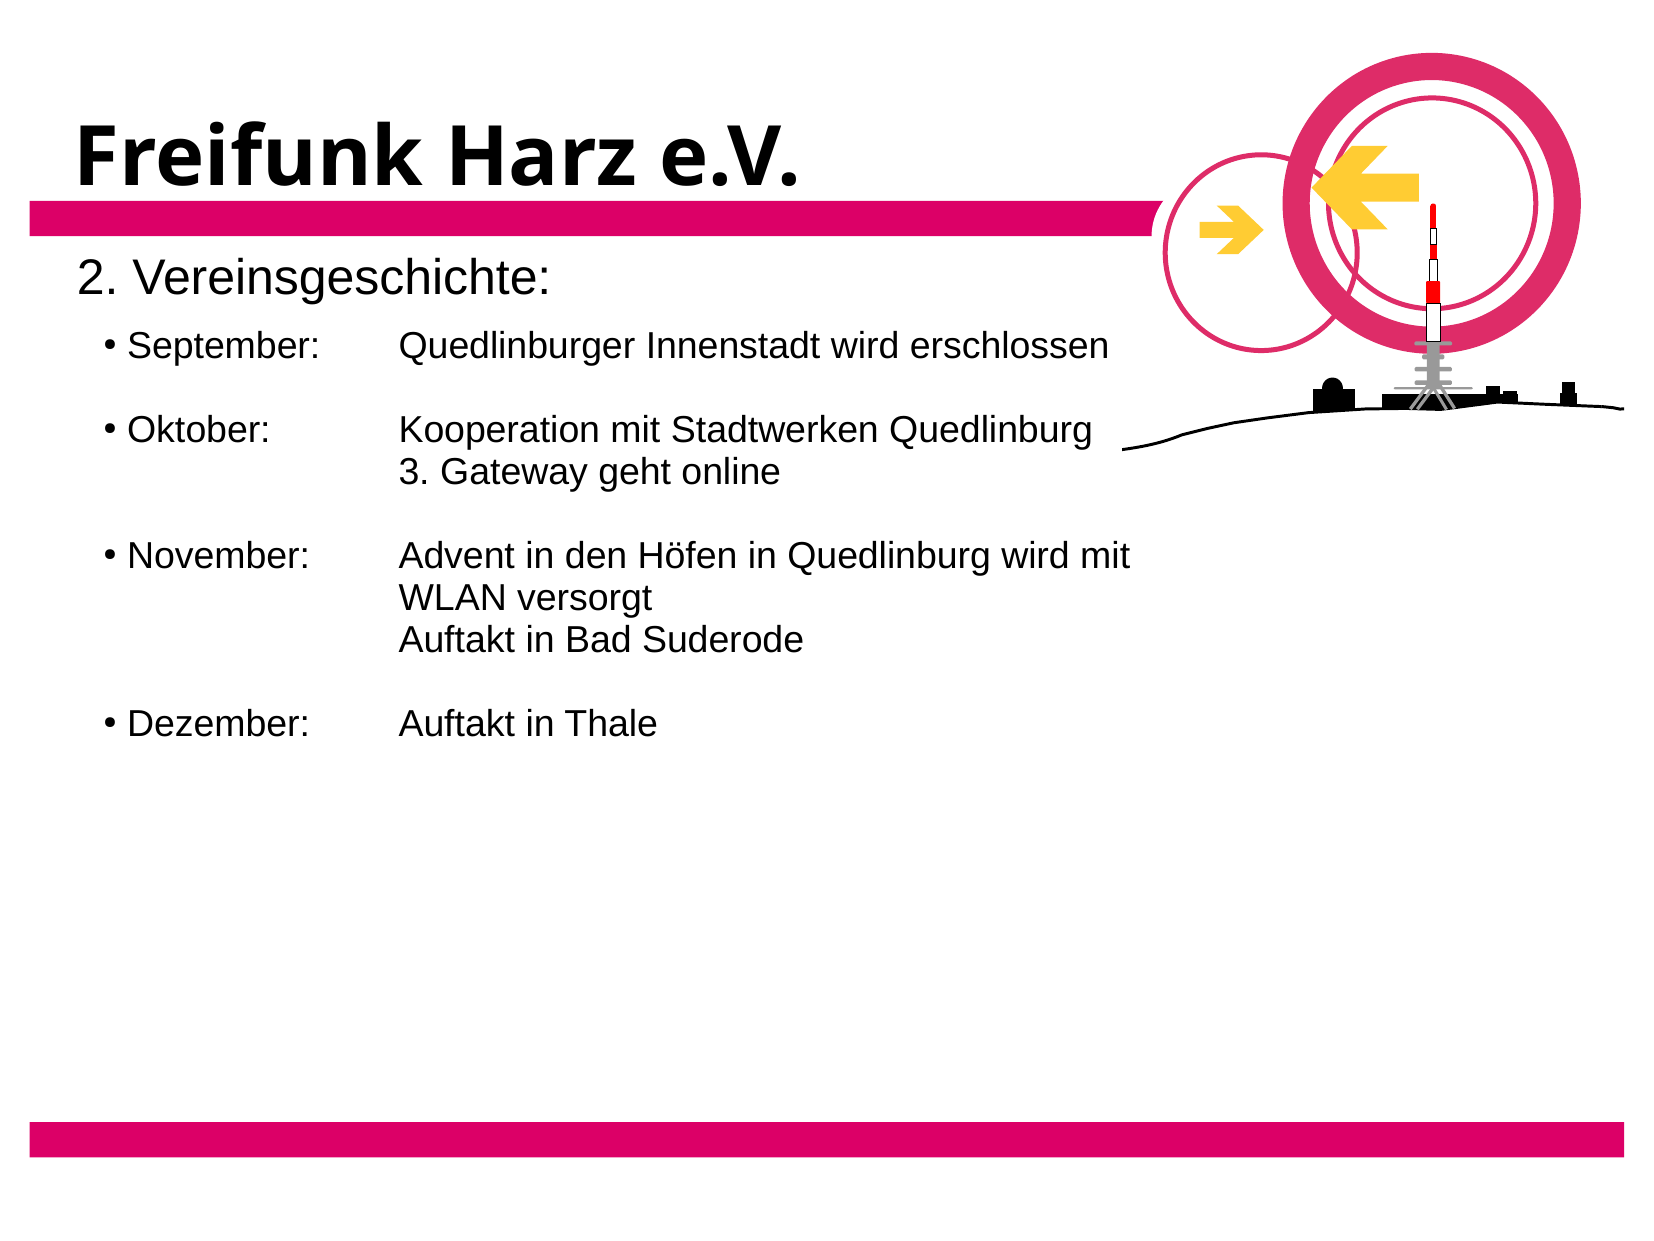

# 2. Vereinsgeschichte:
 September: 	Quedlinburger Innenstadt wird erschlossen
 Oktober: 		Kooperation mit Stadtwerken Quedlinburg
				3. Gateway geht online
 November:		Advent in den Höfen in Quedlinburg wird mit 				WLAN versorgt
				Auftakt in Bad Suderode
 Dezember: 		Auftakt in Thale